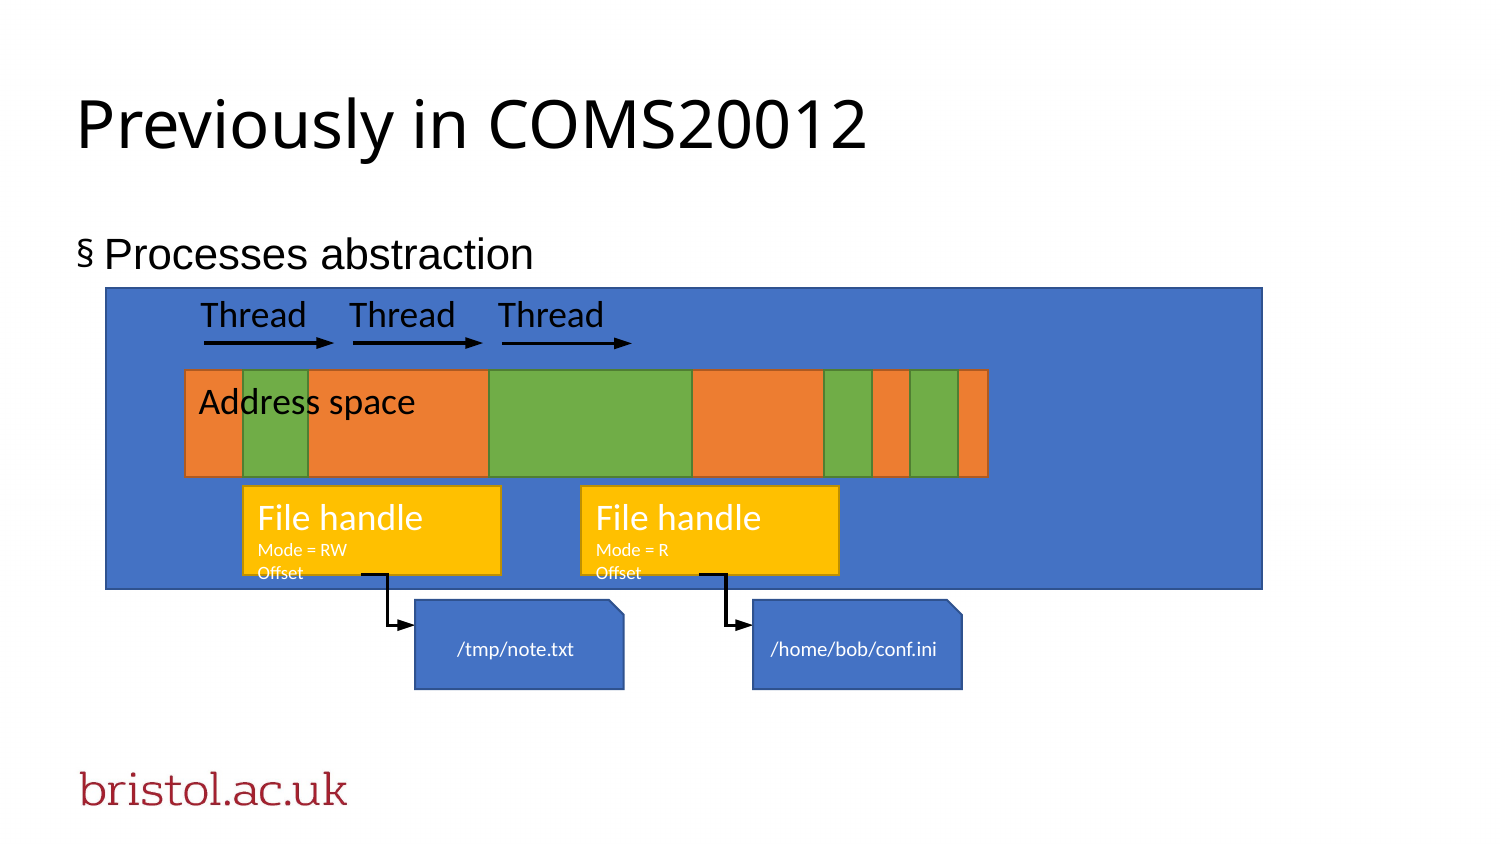

# Previously in COMS20012
Processes abstraction
Thread
Thread
Thread
Address space
File handle
Mode = RW
Offset
File handle
Mode = R
Offset
/tmp/note.txt
/home/bob/conf.ini